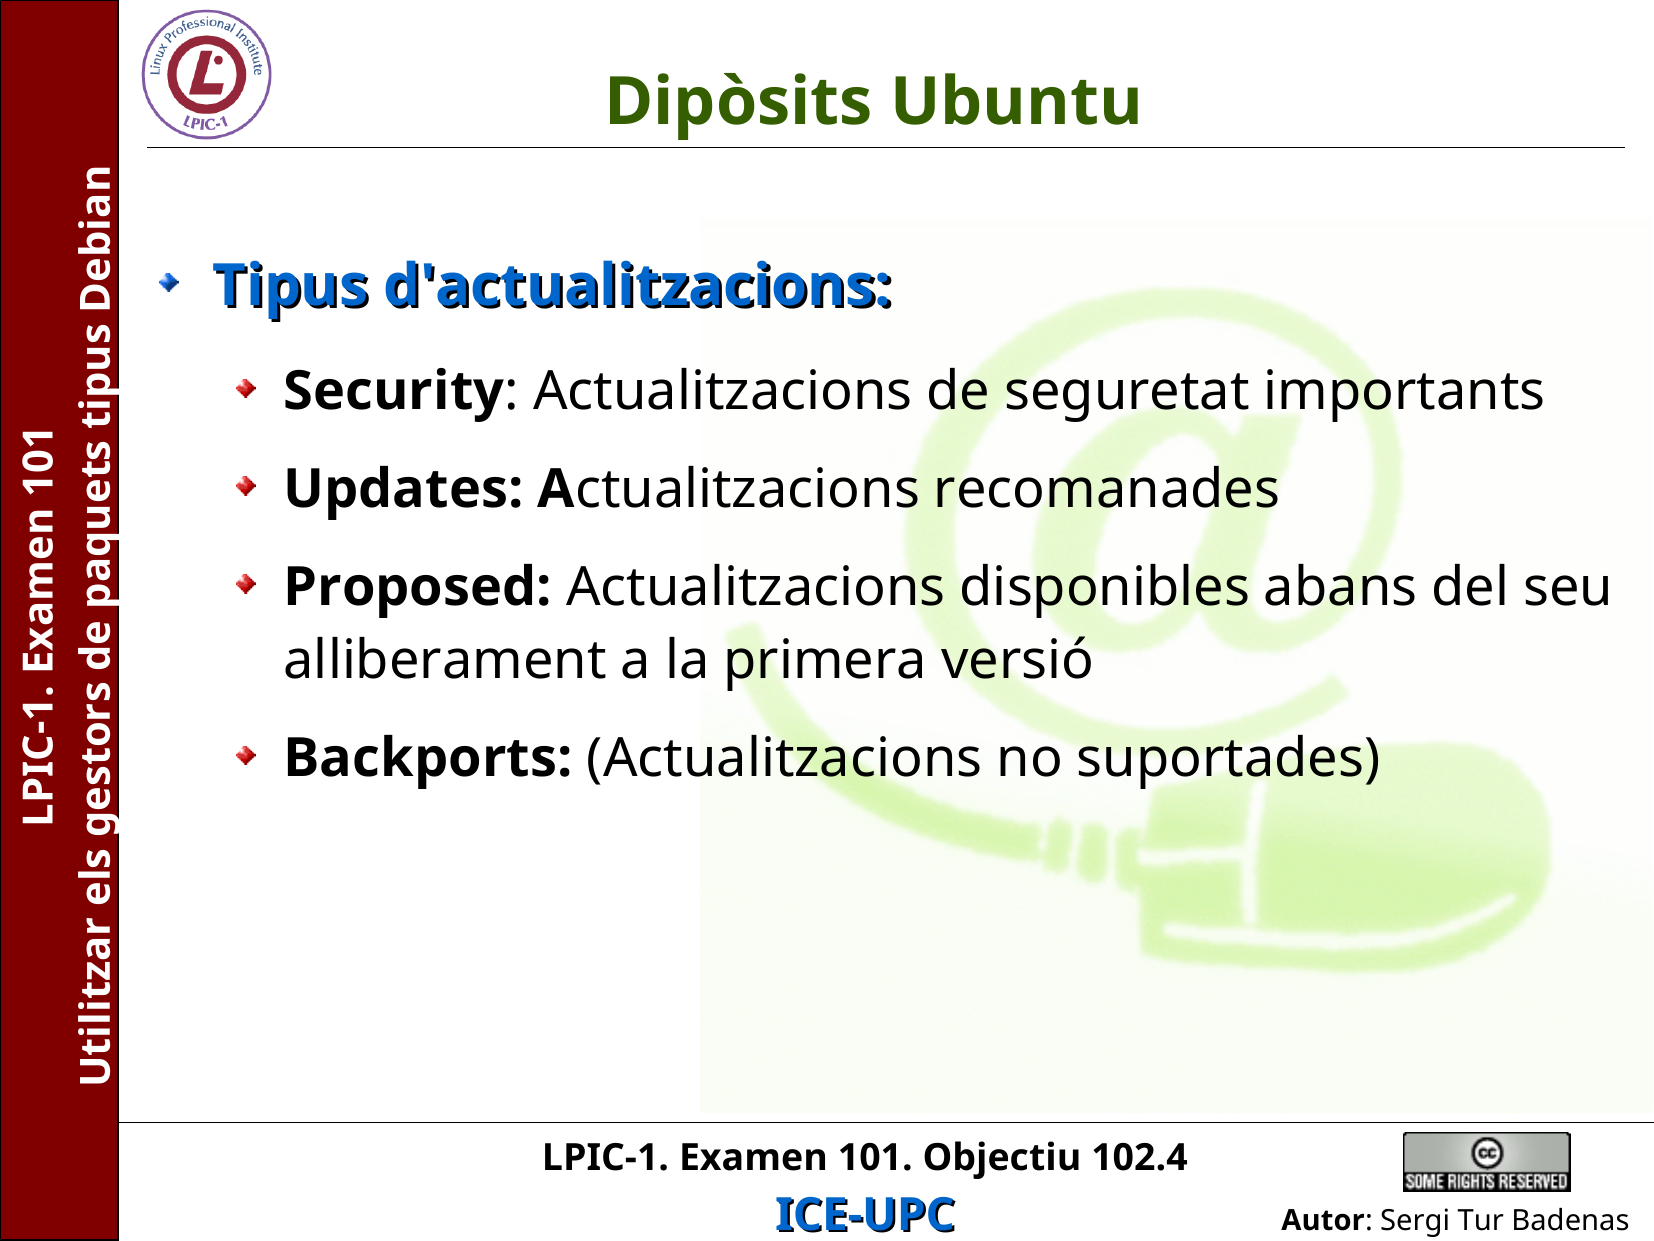

# Dipòsits Ubuntu
Tipus d'actualitzacions:
Security: Actualitzacions de seguretat importants
Updates: Actualitzacions recomanades
Proposed: Actualitzacions disponibles abans del seu alliberament a la primera versió
Backports: (Actualitzacions no suportades)